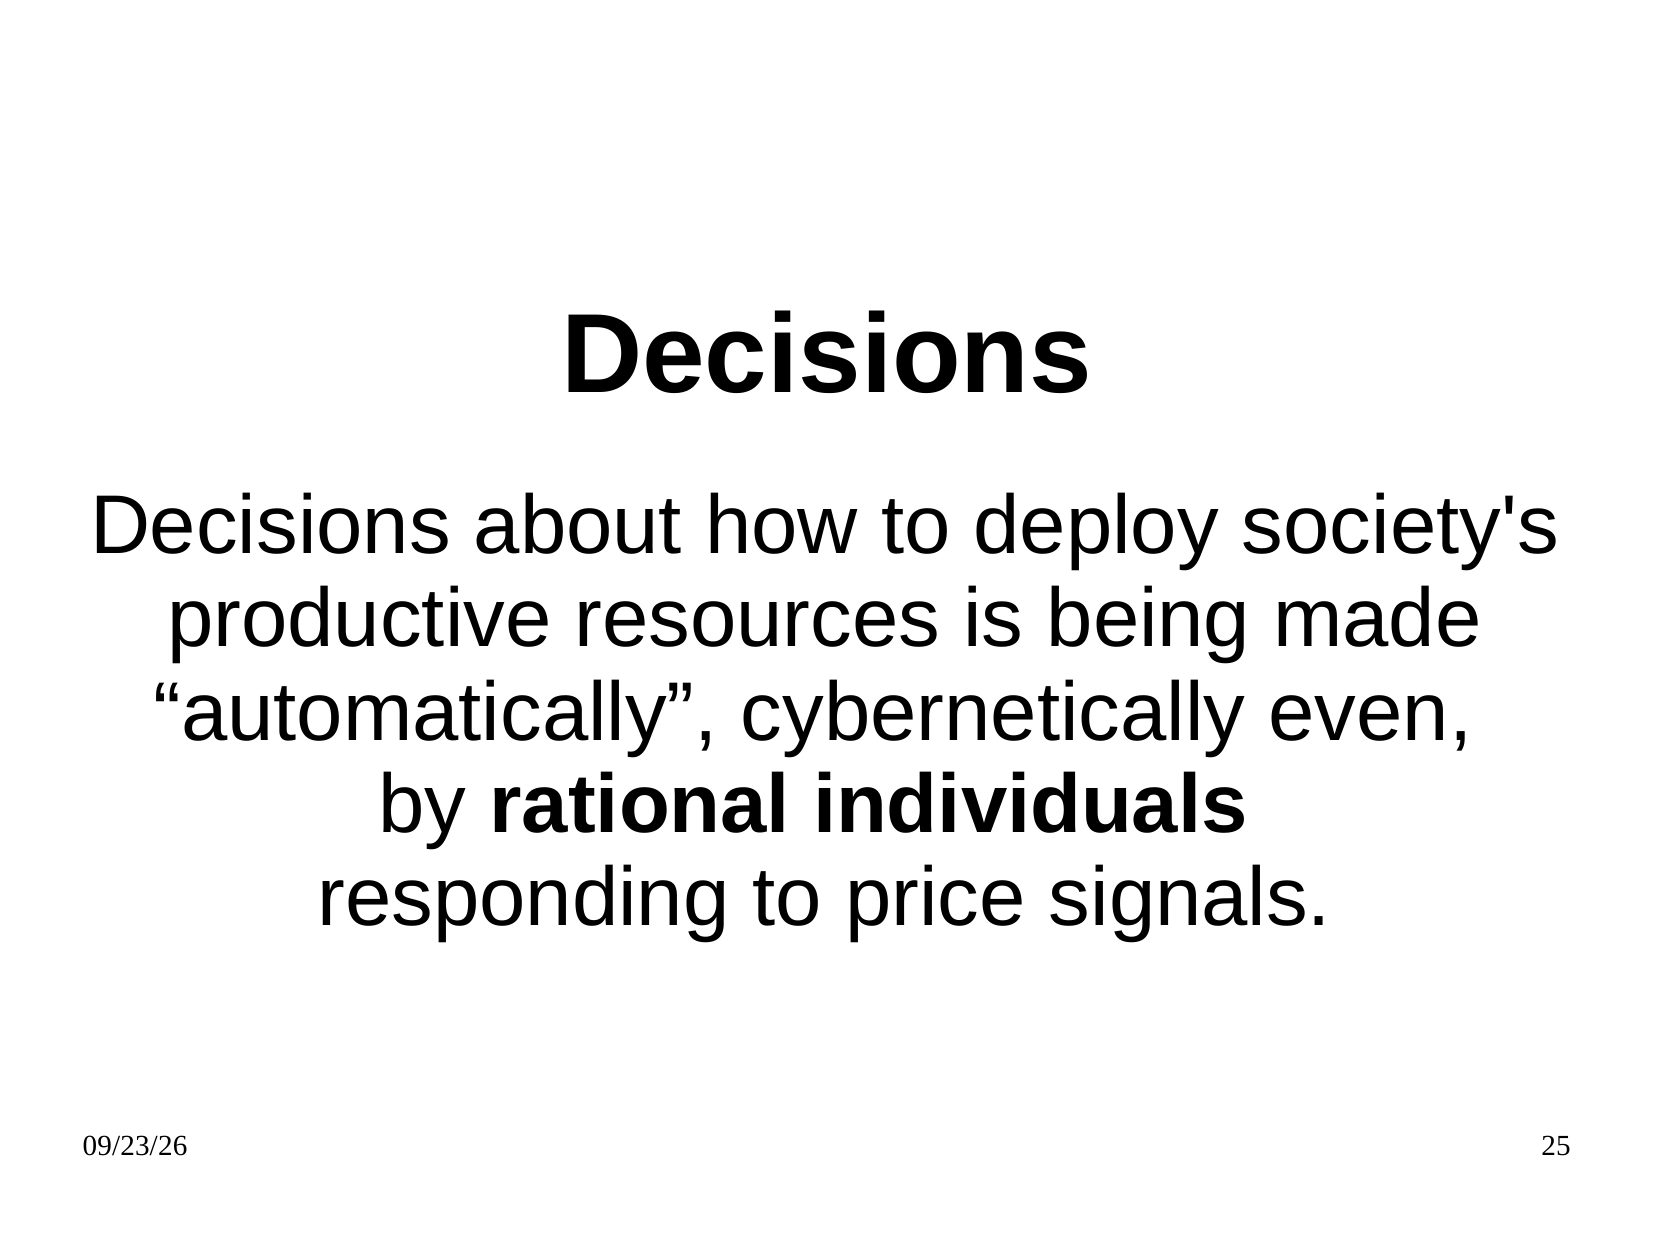

# Decisions
Decisions about how to deploy society's productive resources is being made “automatically”, cybernetically even,
by rational individuals
responding to price signals.
25